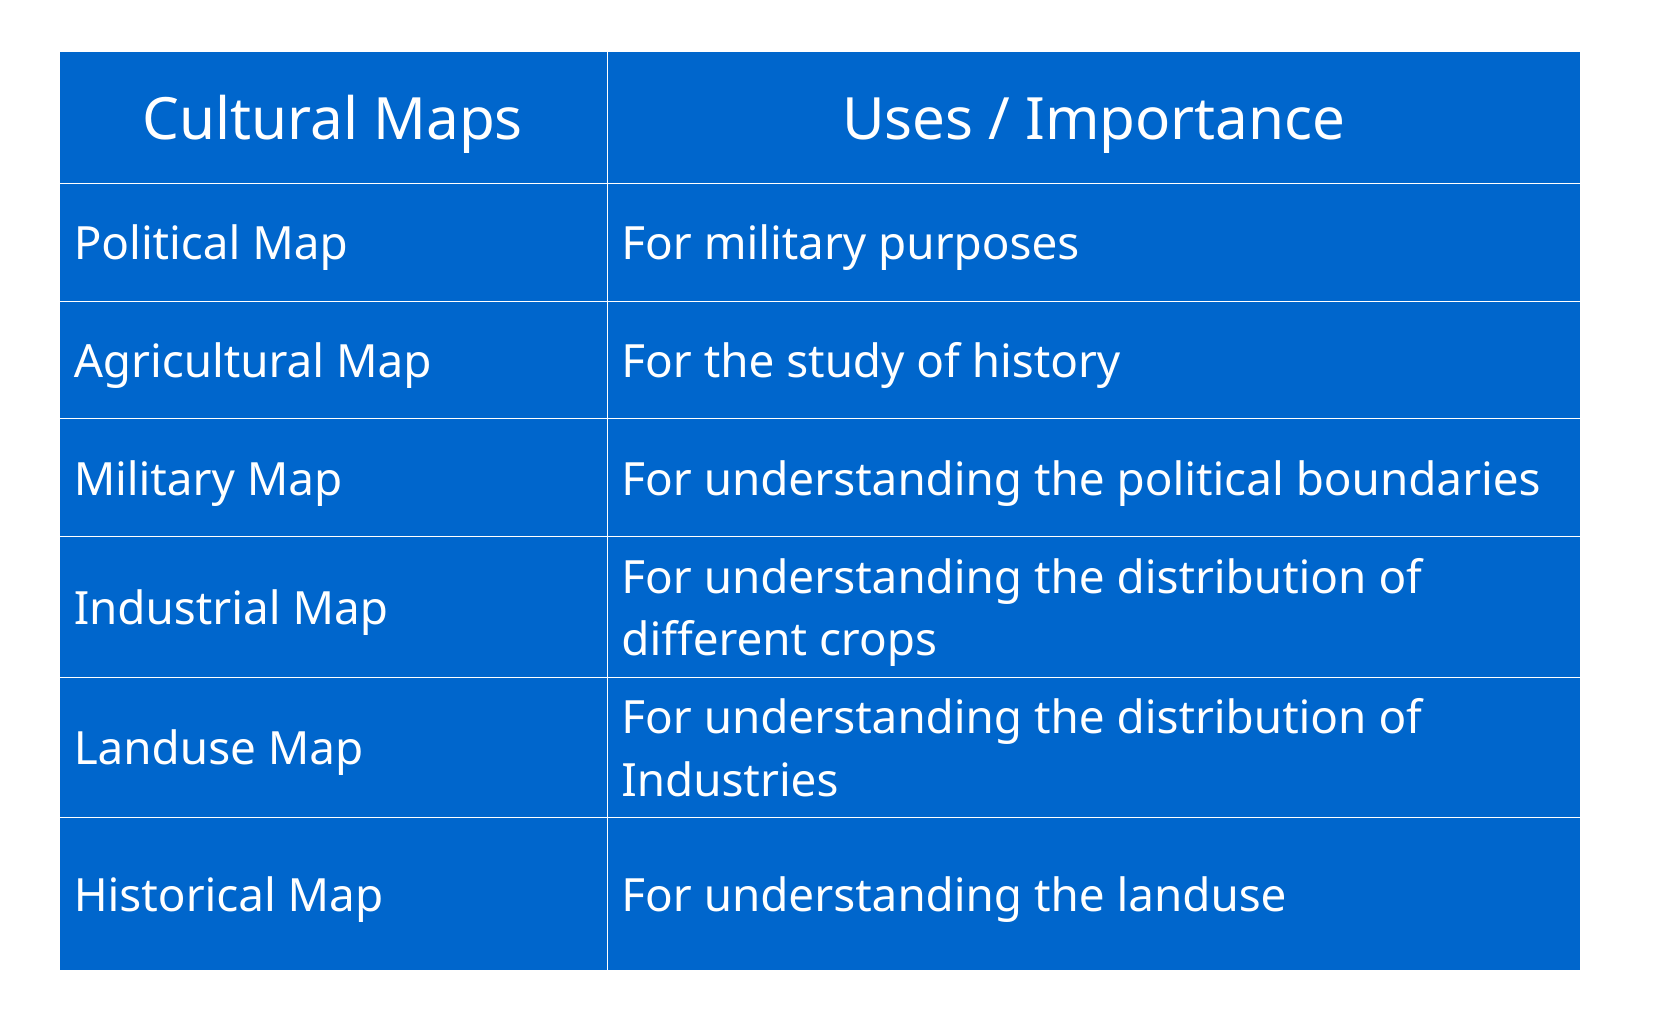

| Cultural Maps | Uses‍ / Importance |
| --- | --- |
| Political Map | For military purposes |
| Agricultural Map | For the study of history |
| Military Map | For understanding the political boundaries |
| Industrial Map | For understanding the distribution of different crops |
| Landuse Map | For understanding the distribution of Industries |
| Historical Map | For understanding the landuse |